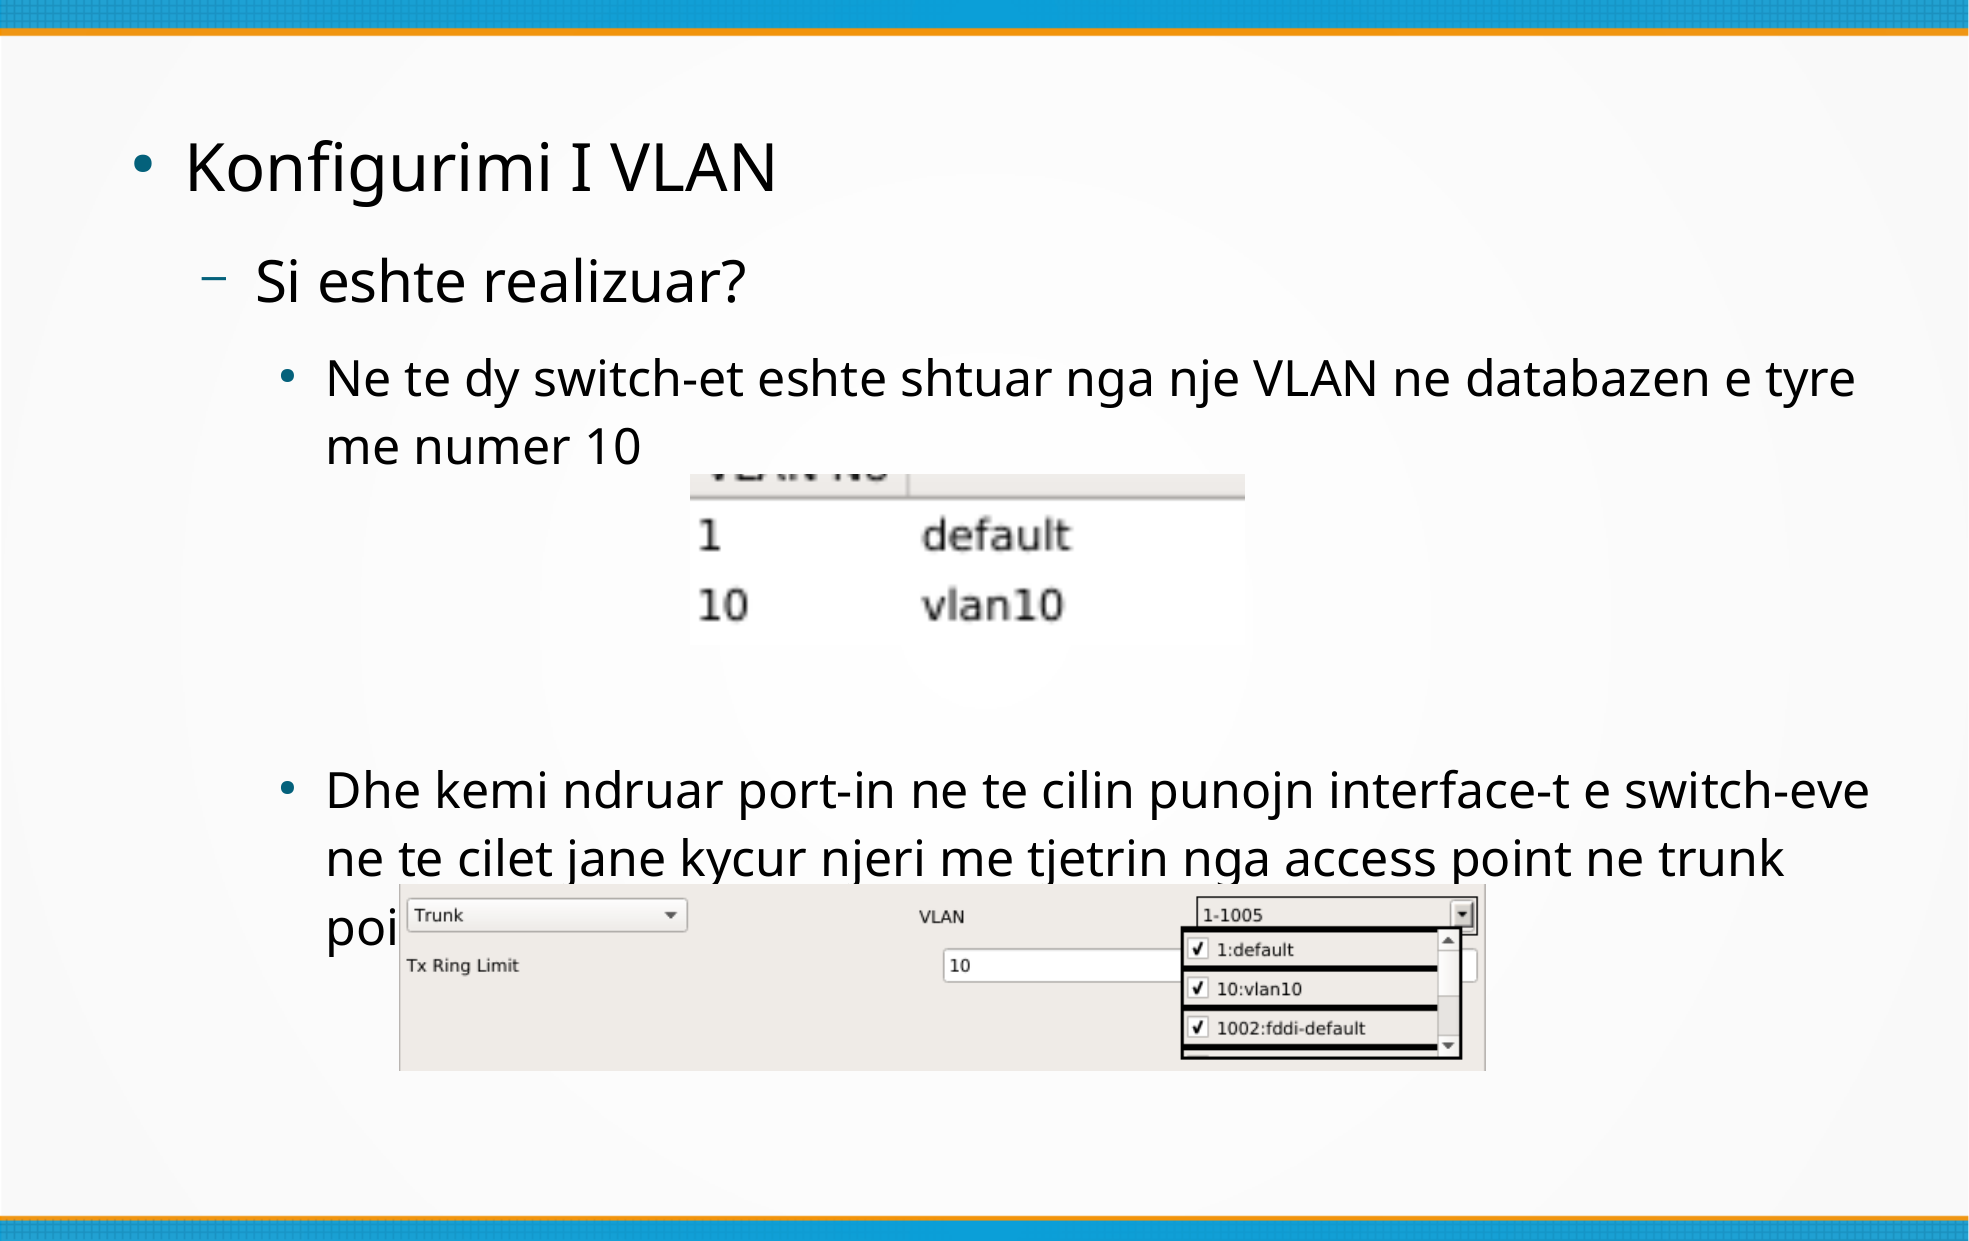

# Konfigurimi I VLAN
Si eshte realizuar?
Ne te dy switch-et eshte shtuar nga nje VLAN ne databazen e tyre me numer 10
Dhe kemi ndruar port-in ne te cilin punojn interface-t e switch-eve ne te cilet jane kycur njeri me tjetrin nga access point ne trunk point